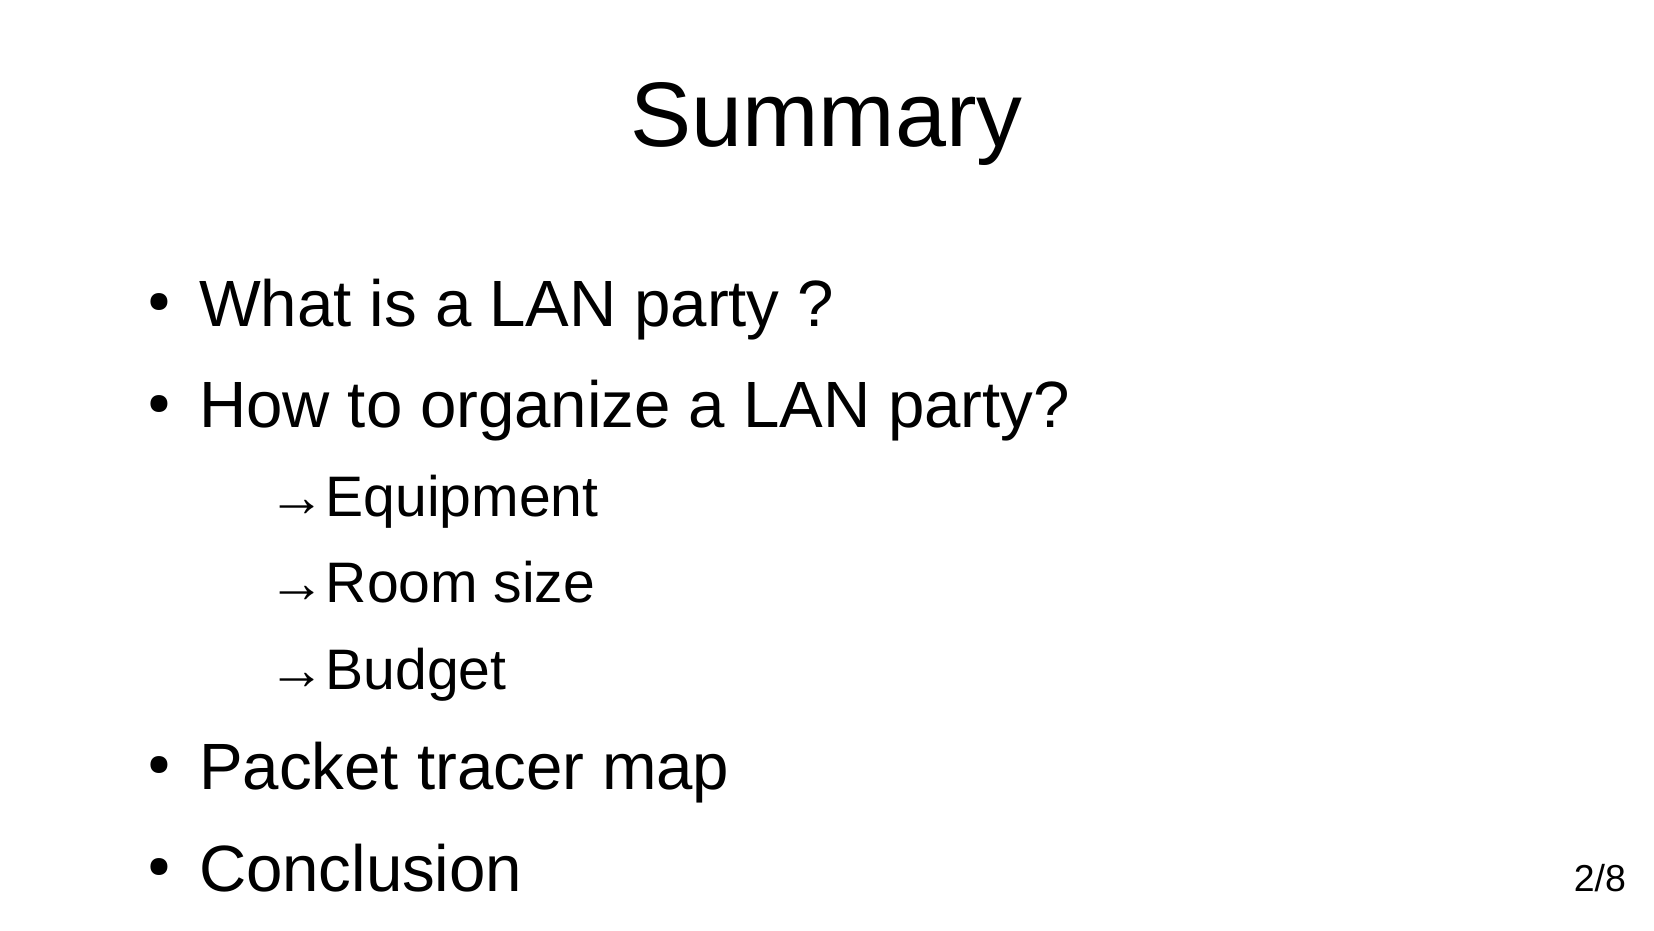

# Summary
What is a LAN party ?
How to organize a LAN party?
→Equipment
→Room size
→Budget
Packet tracer map
Conclusion